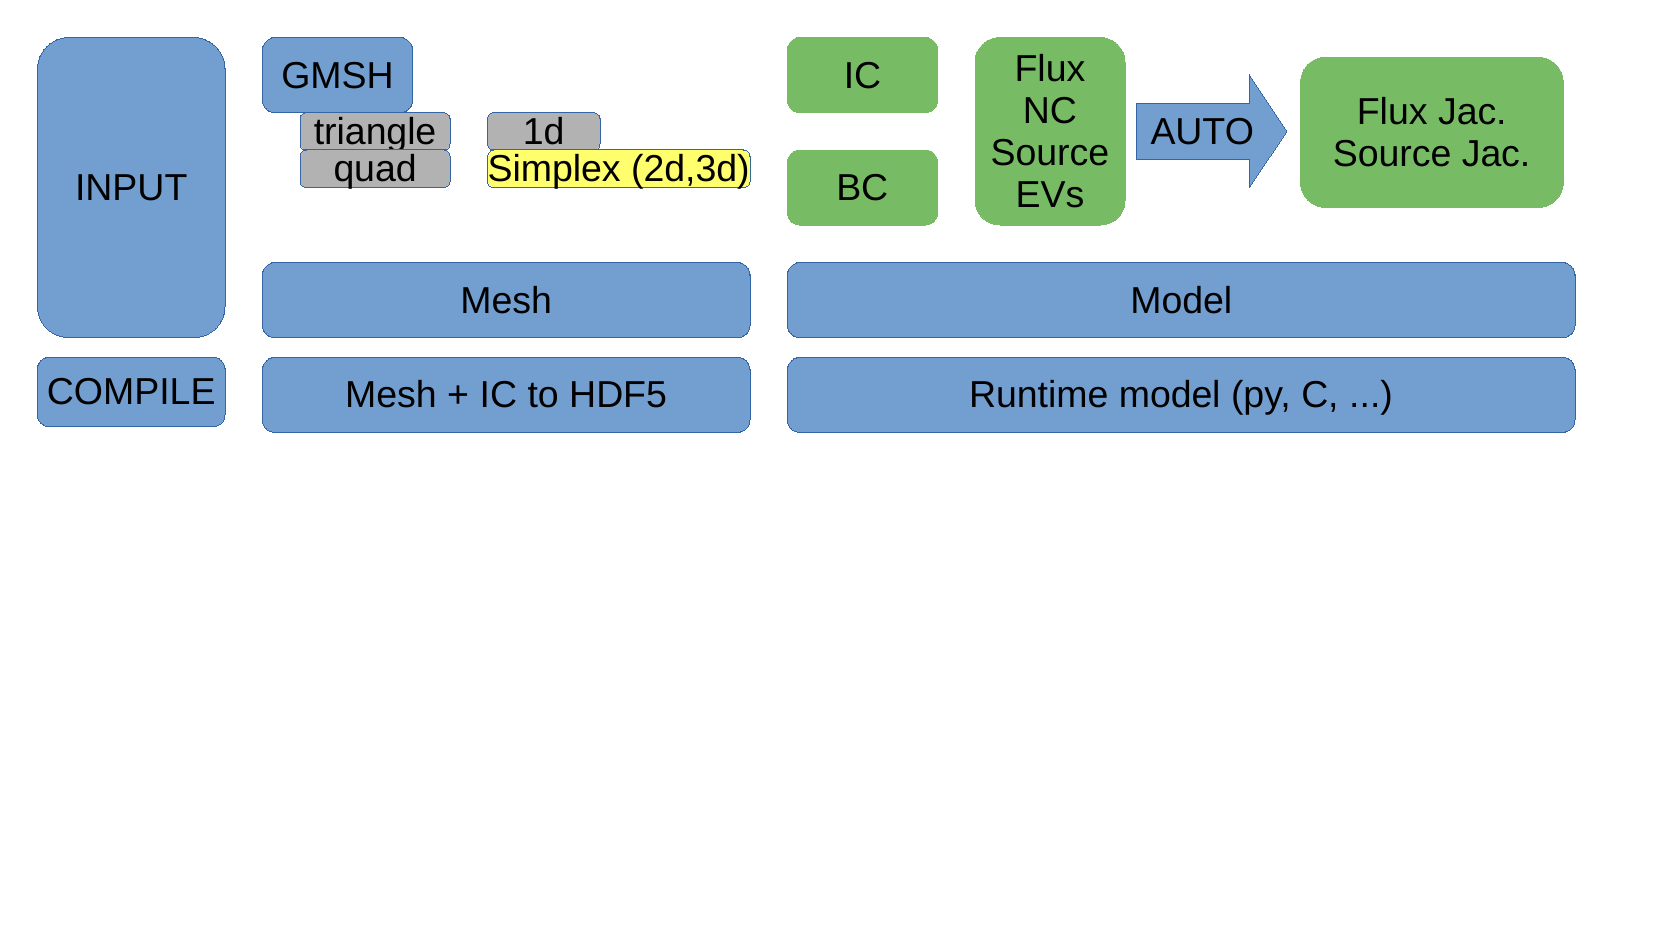

INPUT
GMSH
IC
Flux
NC
Source
EVs
Flux Jac.
Source Jac.
AUTO
triangle
1d
quad
Simplex (2d,3d)
BC
Mesh
Model
COMPILE
Mesh + IC to HDF5
Runtime model (py, C, ...)